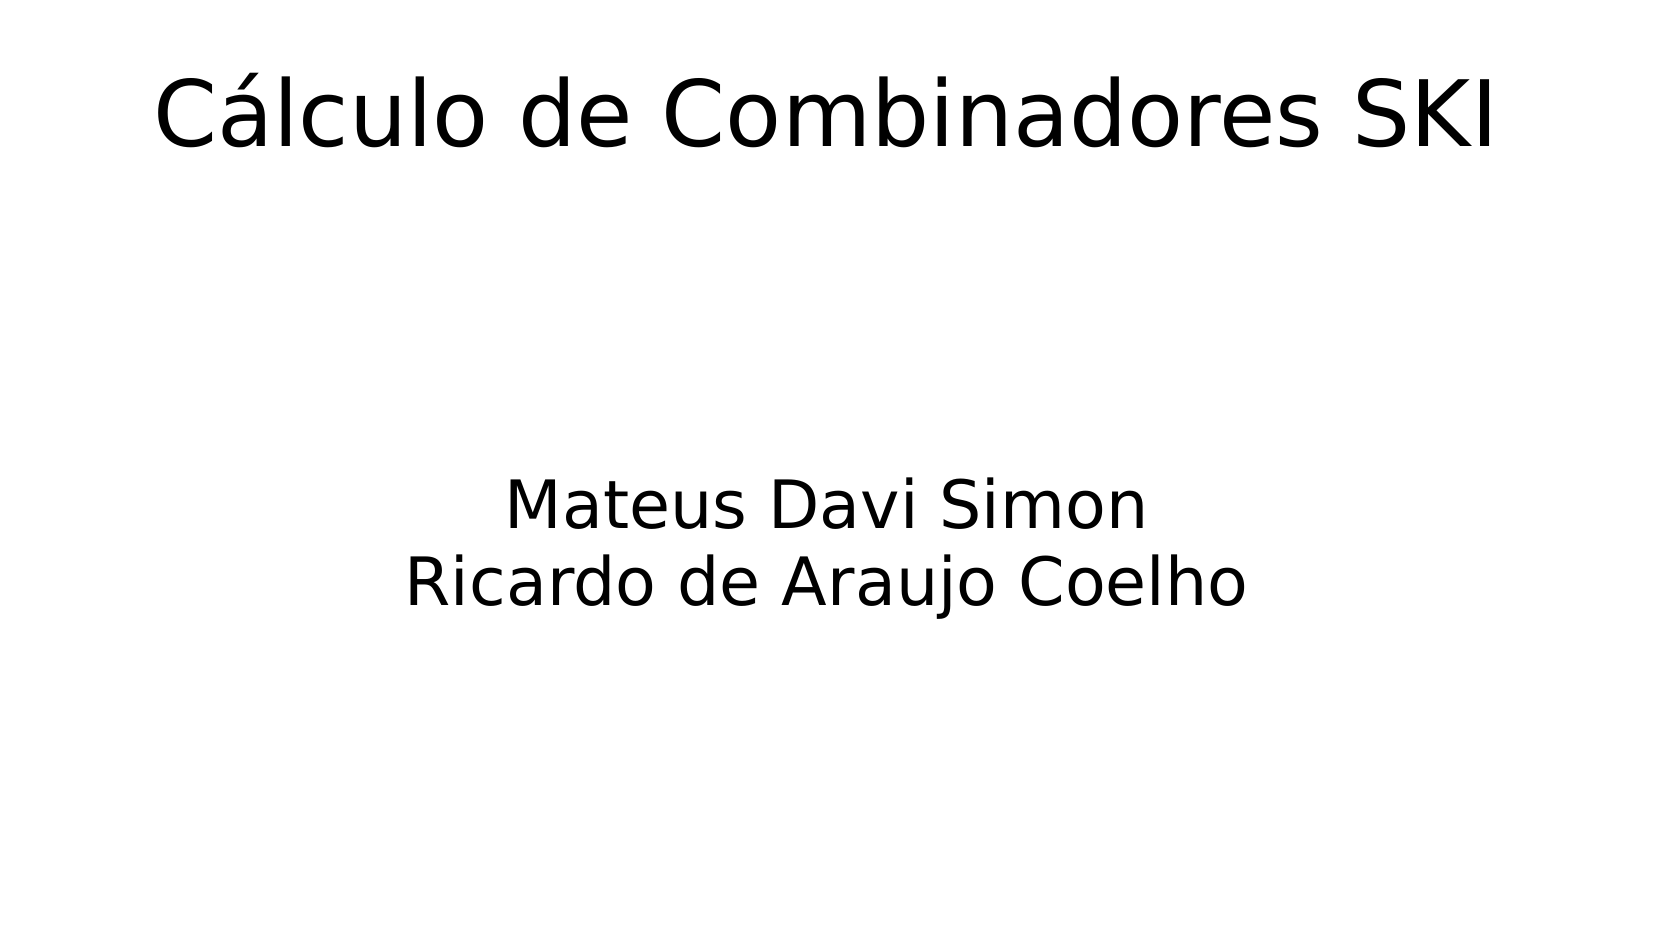

# Cálculo de Combinadores SKI
Mateus Davi Simon
Ricardo de Araujo Coelho